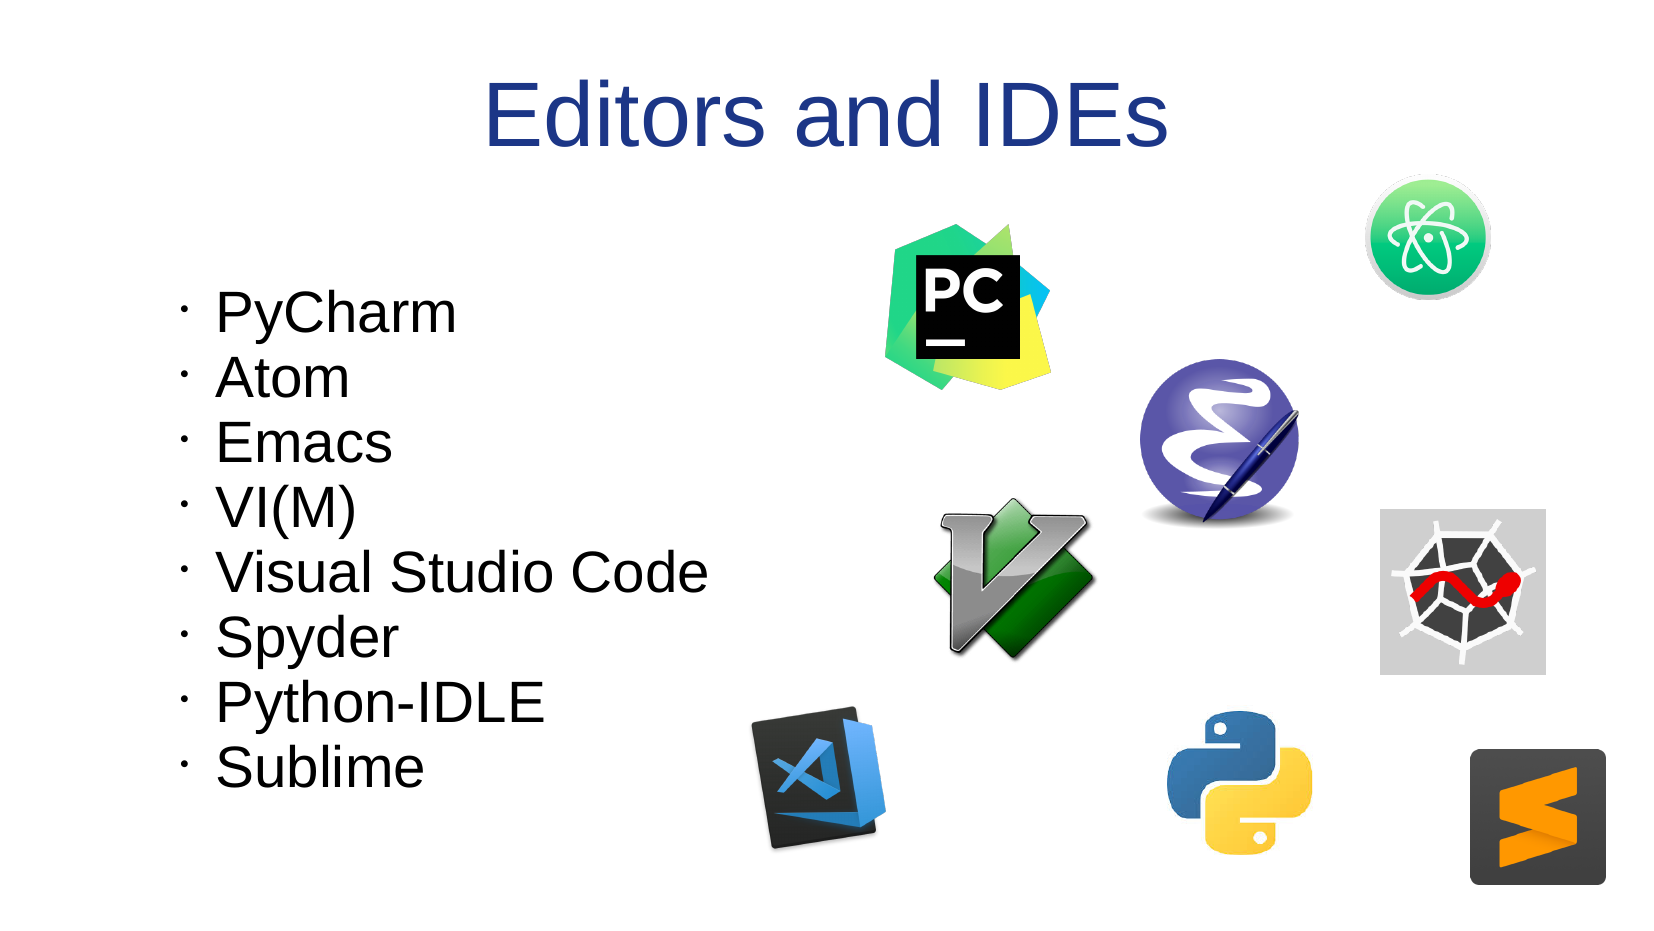

# Editors and IDEs
PyCharm
Atom
Emacs
VI(M)
Visual Studio Code
Spyder
Python-IDLE
Sublime